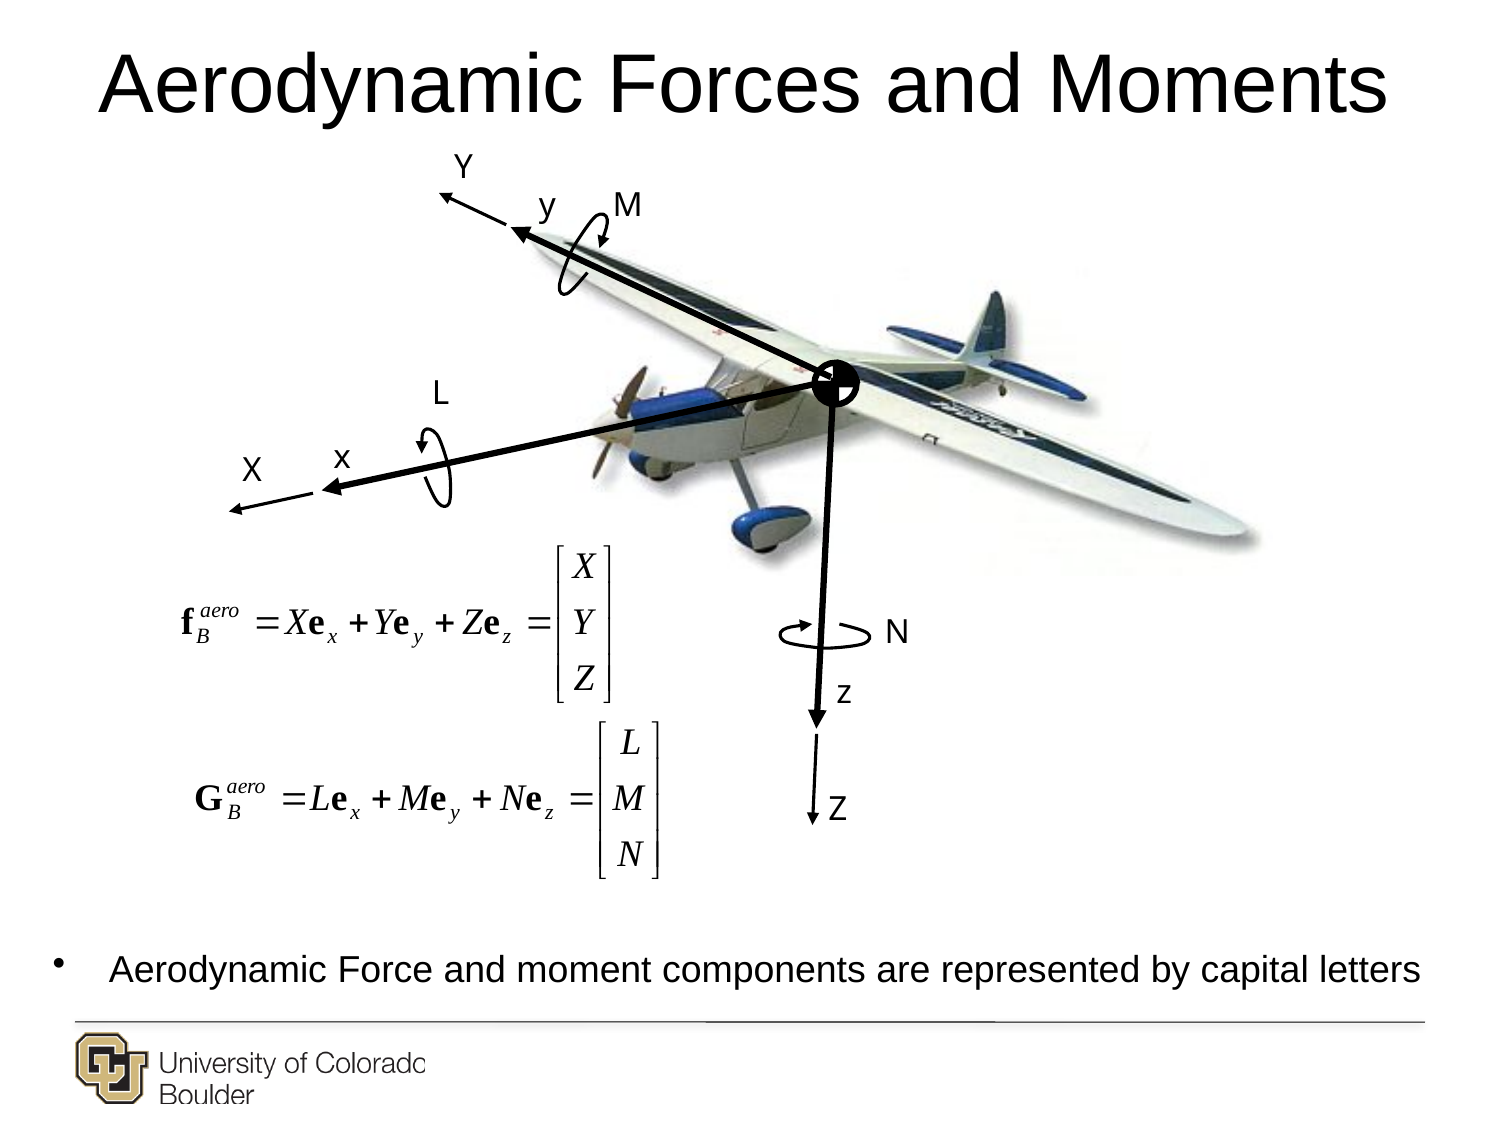

# Aerodynamic Forces and Moments
Y
y
M
L
x
X
N
z
Z
Aerodynamic Force and moment components are represented by capital letters